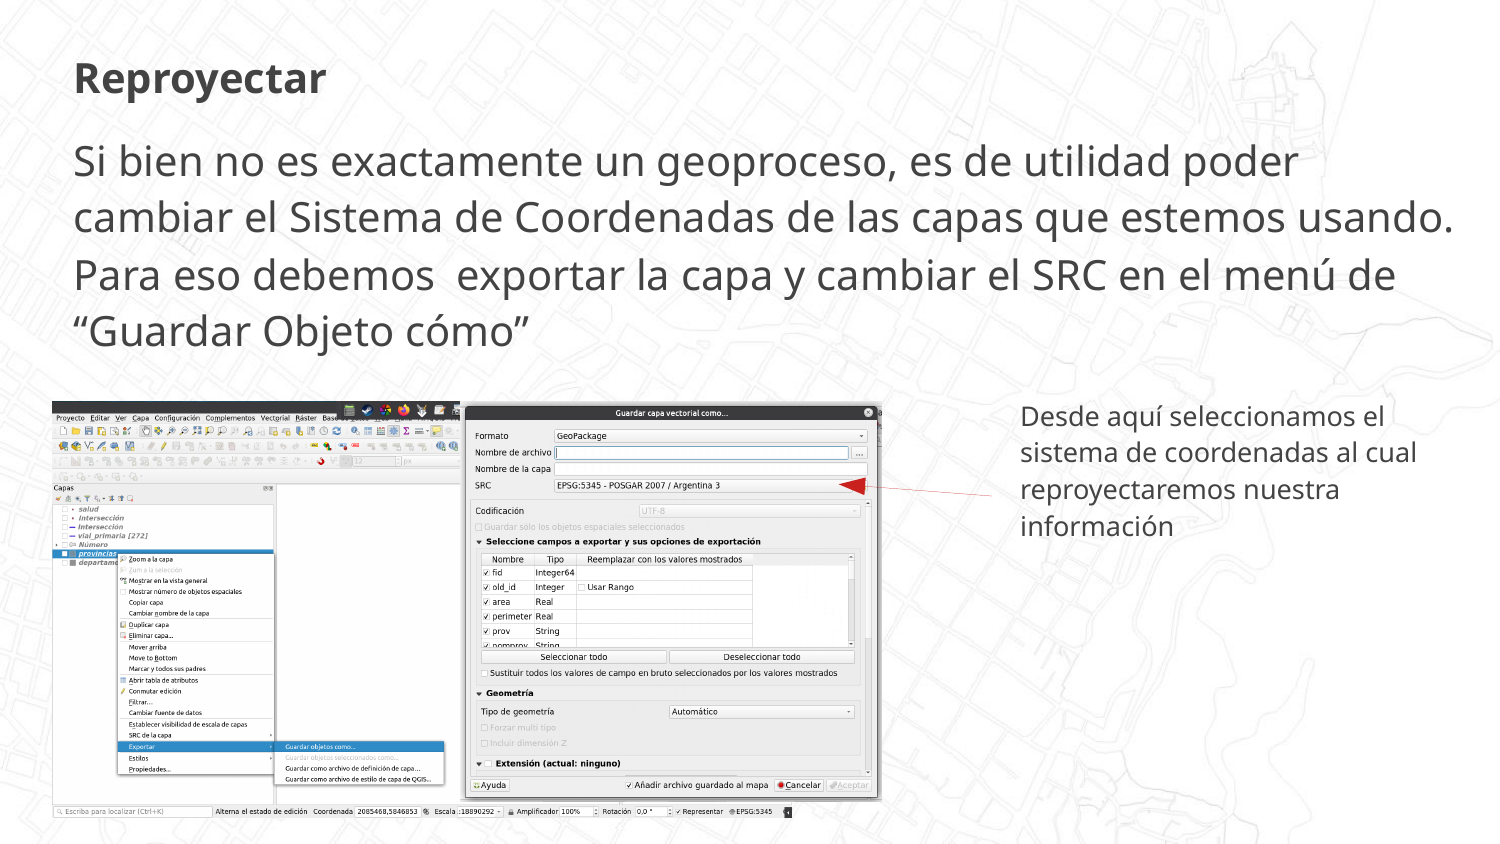

Reproyectar
Si bien no es exactamente un geoproceso, es de utilidad poder cambiar el Sistema de Coordenadas de las capas que estemos usando.
Para eso debemos exportar la capa y cambiar el SRC en el menú de “Guardar Objeto cómo”
Desde aquí seleccionamos el sistema de coordenadas al cual reproyectaremos nuestra información